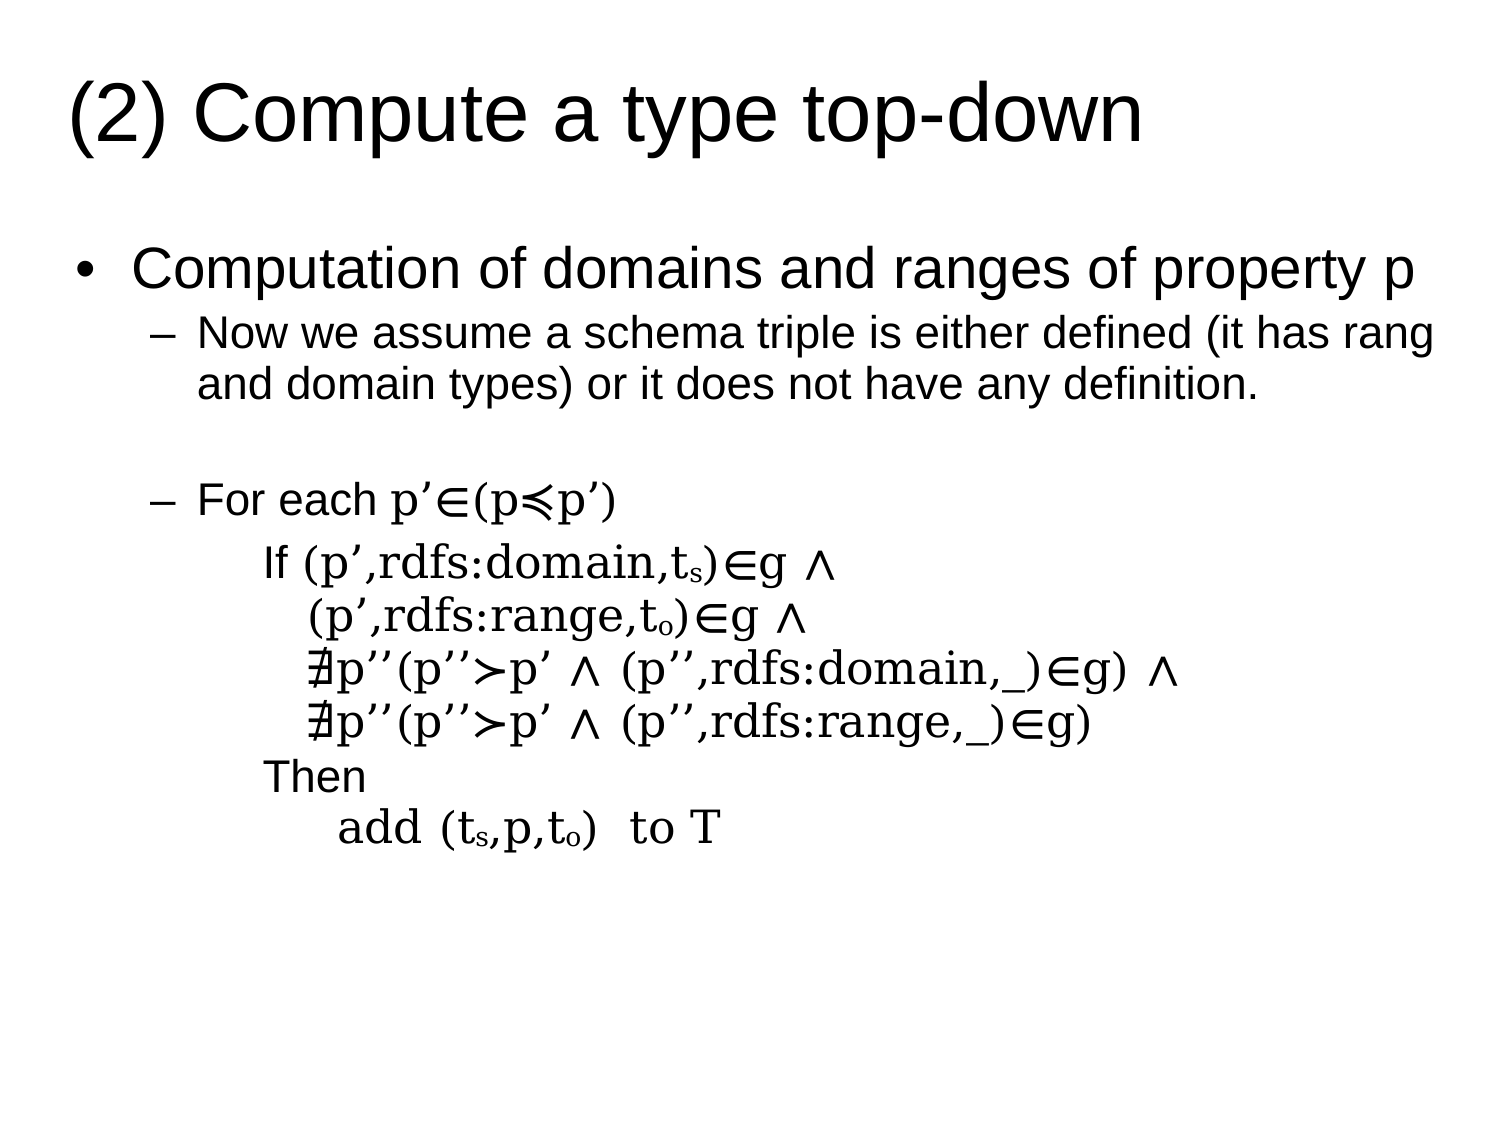

# (2) Compute a type top-down
Computation of domains and ranges of property p
Now we assume a schema triple is either defined (it has rang and domain types) or it does not have any definition.
For each p’∈(p≼p’)
If (p’,rdfs:domain,ts)∈g ∧ (p’,rdfs:range,to)∈g ∧ ∄p’’(p’’≻p’ ∧ (p’’,rdfs:domain,_)∈g) ∧ ∄p’’(p’’≻p’ ∧ (p’’,rdfs:range,_)∈g)
Then
add (ts,p,to) to T